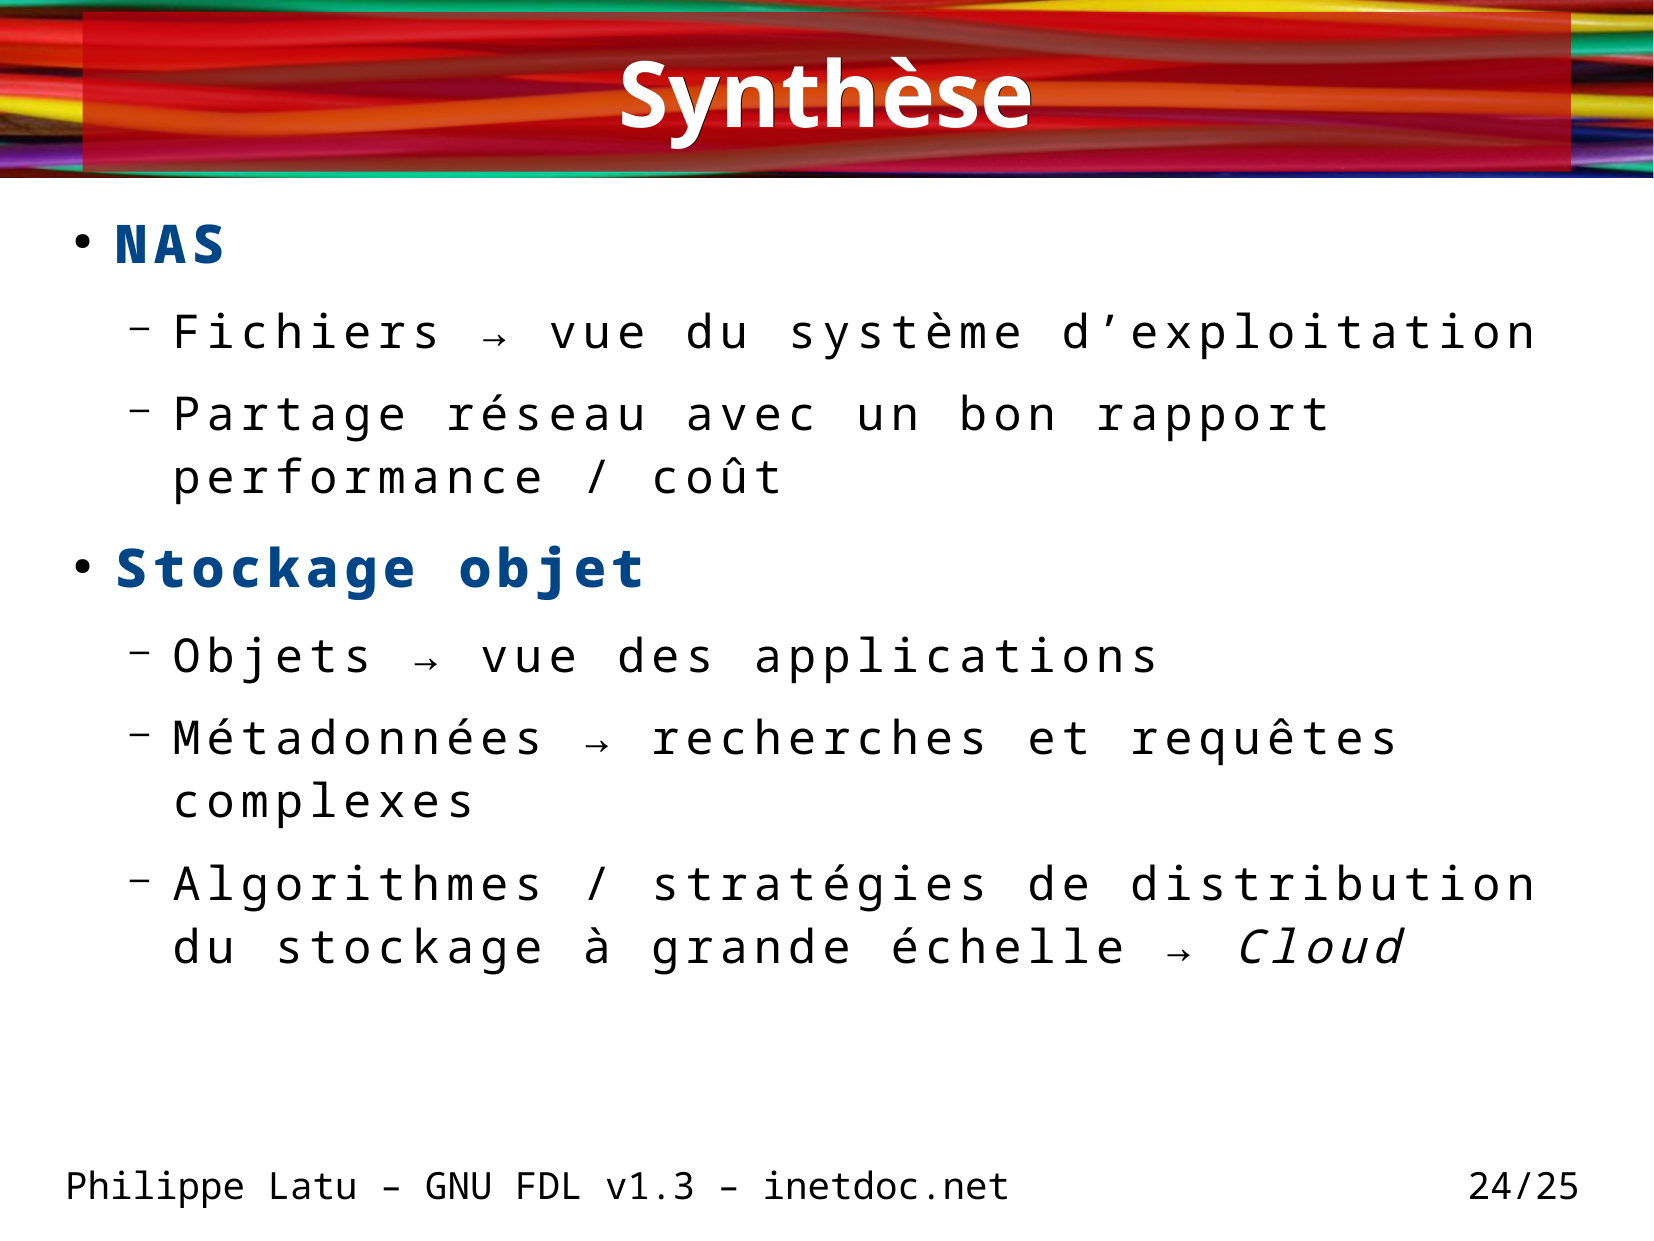

# Synthèse
NAS
Fichiers → vue du système d’exploitation
Partage réseau avec un bon rapport performance / coût
Stockage objet
Objets → vue des applications
Métadonnées → recherches et requêtes complexes
Algorithmes / stratégies de distribution du stockage à grande échelle → Cloud
Philippe Latu – GNU FDL v1.3 – inetdoc.net /25